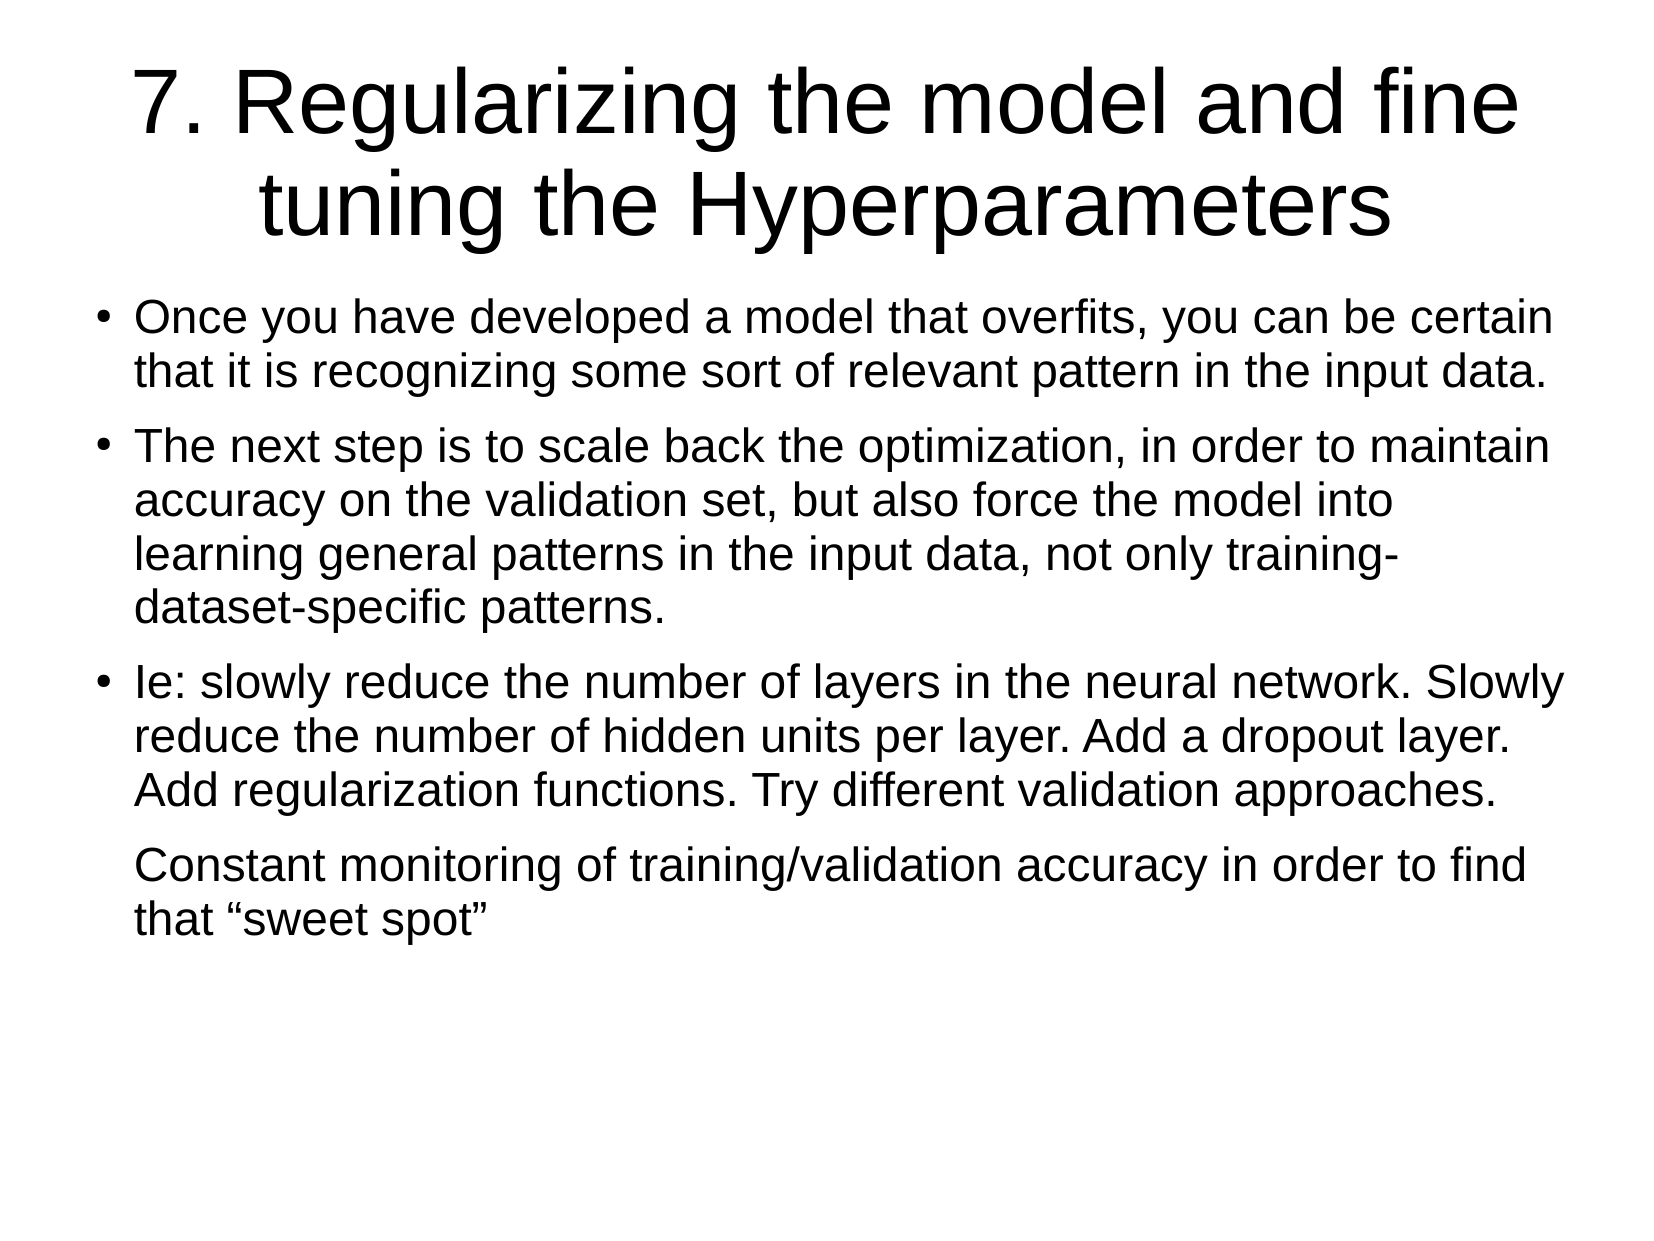

# 7. Regularizing the model and fine tuning the Hyperparameters
Once you have developed a model that overfits, you can be certain that it is recognizing some sort of relevant pattern in the input data.
The next step is to scale back the optimization, in order to maintain accuracy on the validation set, but also force the model into learning general patterns in the input data, not only training-dataset-specific patterns.
Ie: slowly reduce the number of layers in the neural network. Slowly reduce the number of hidden units per layer. Add a dropout layer. Add regularization functions. Try different validation approaches.
Constant monitoring of training/validation accuracy in order to find that “sweet spot”